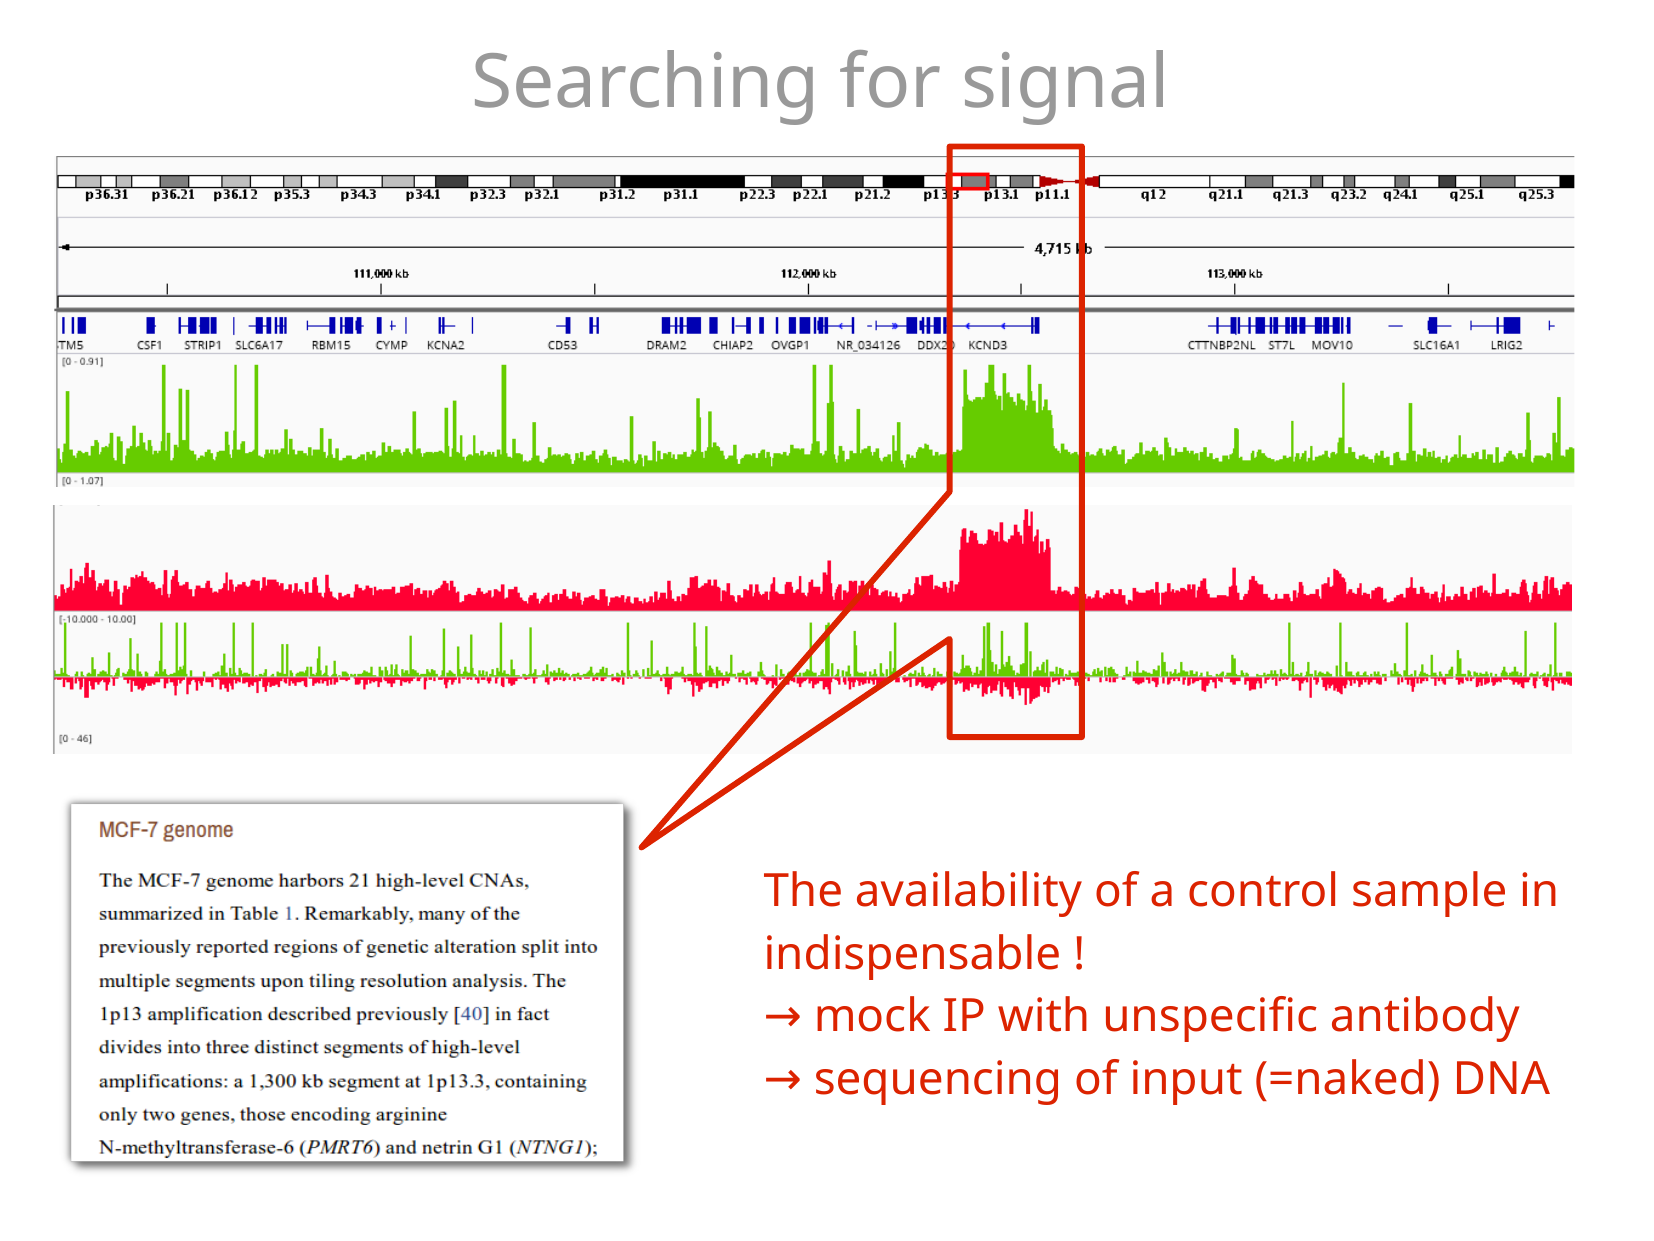

# Searching for signal
The availability of a control sample in
indispensable !
→ mock IP with unspecific antibody
→ sequencing of input (=naked) DNA